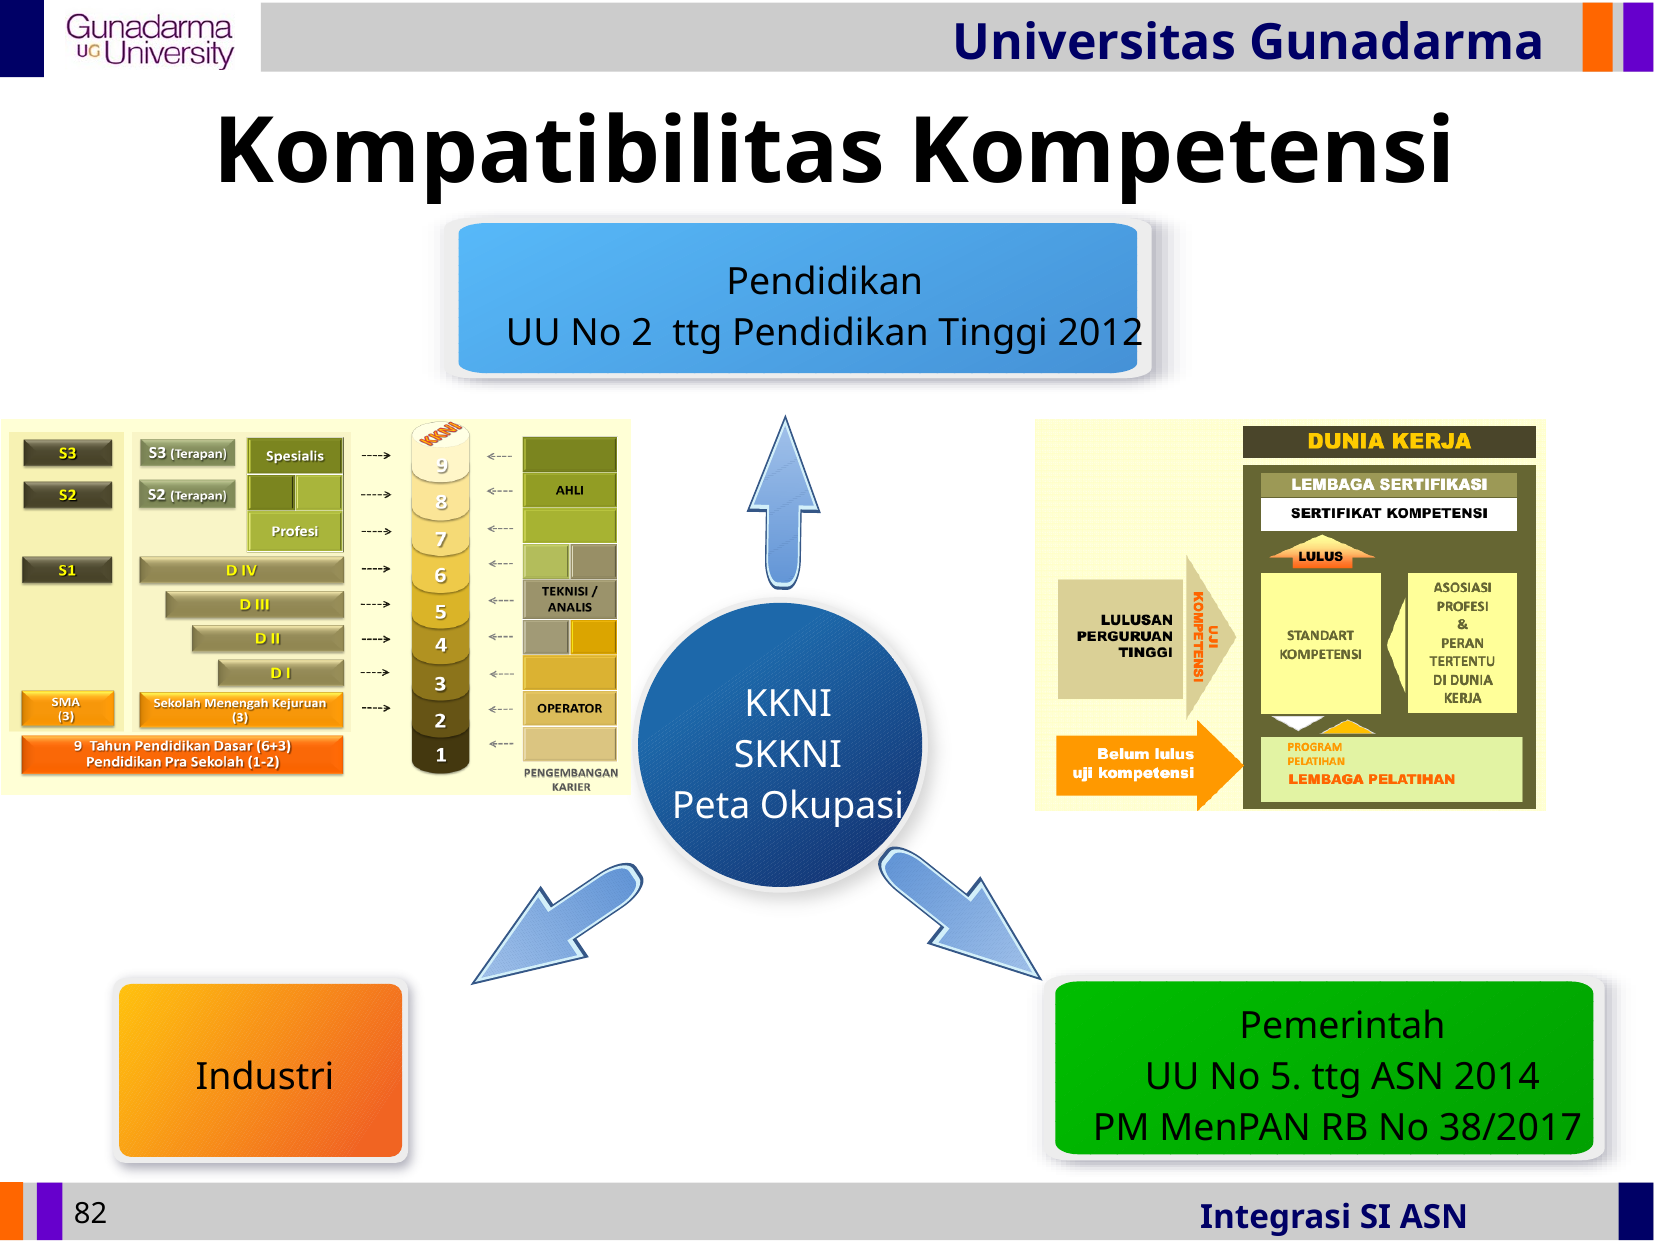

# Kompatibilitas Kompetensi
Pendidikan
UU No 2 ttg Pendidikan Tinggi 2012
KKNI
SKKNI
Peta Okupasi
Industri
Pemerintah
UU No 5. ttg ASN 2014
PM MenPAN RB No 38/2017